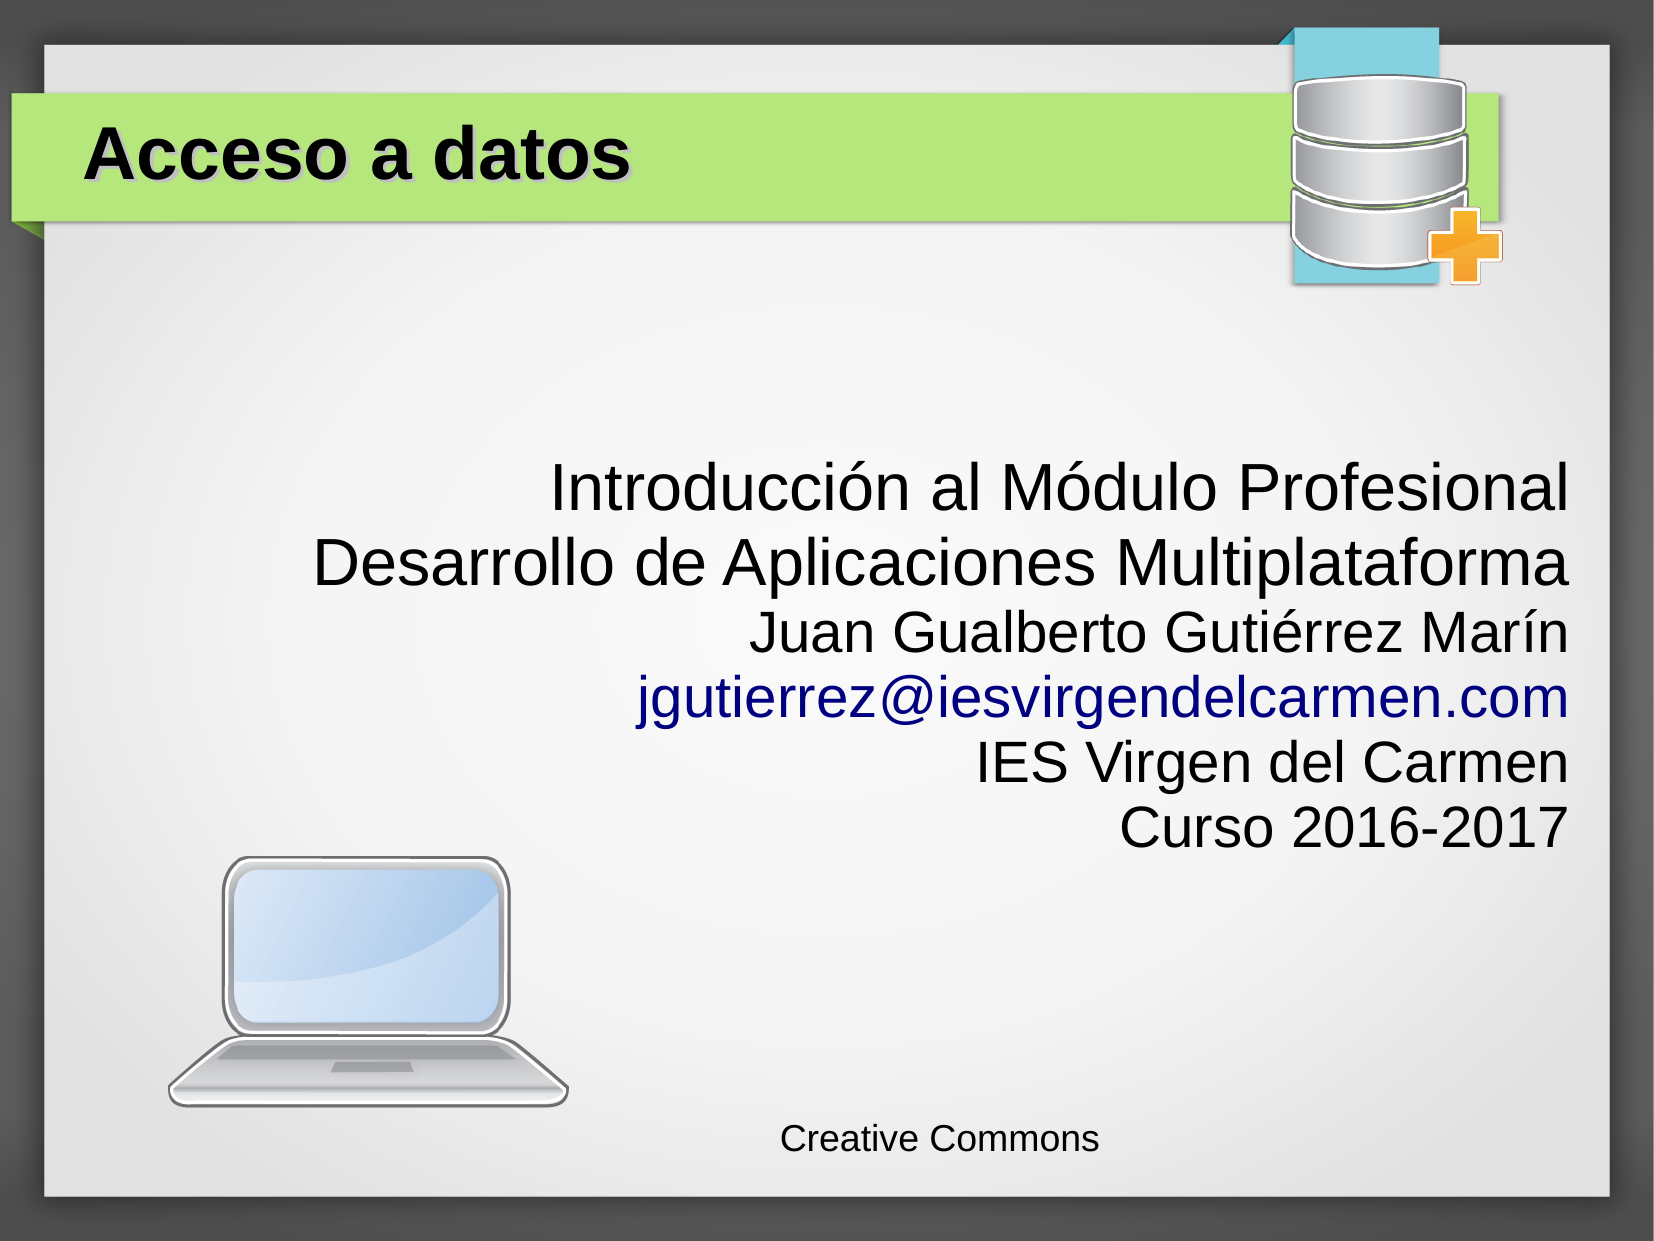

# Acceso a datos
Introducción al Módulo Profesional
Desarrollo de Aplicaciones Multiplataforma
Juan Gualberto Gutiérrez Marín
jgutierrez@iesvirgendelcarmen.com
IES Virgen del Carmen
Curso 2016-2017
Creative Commons